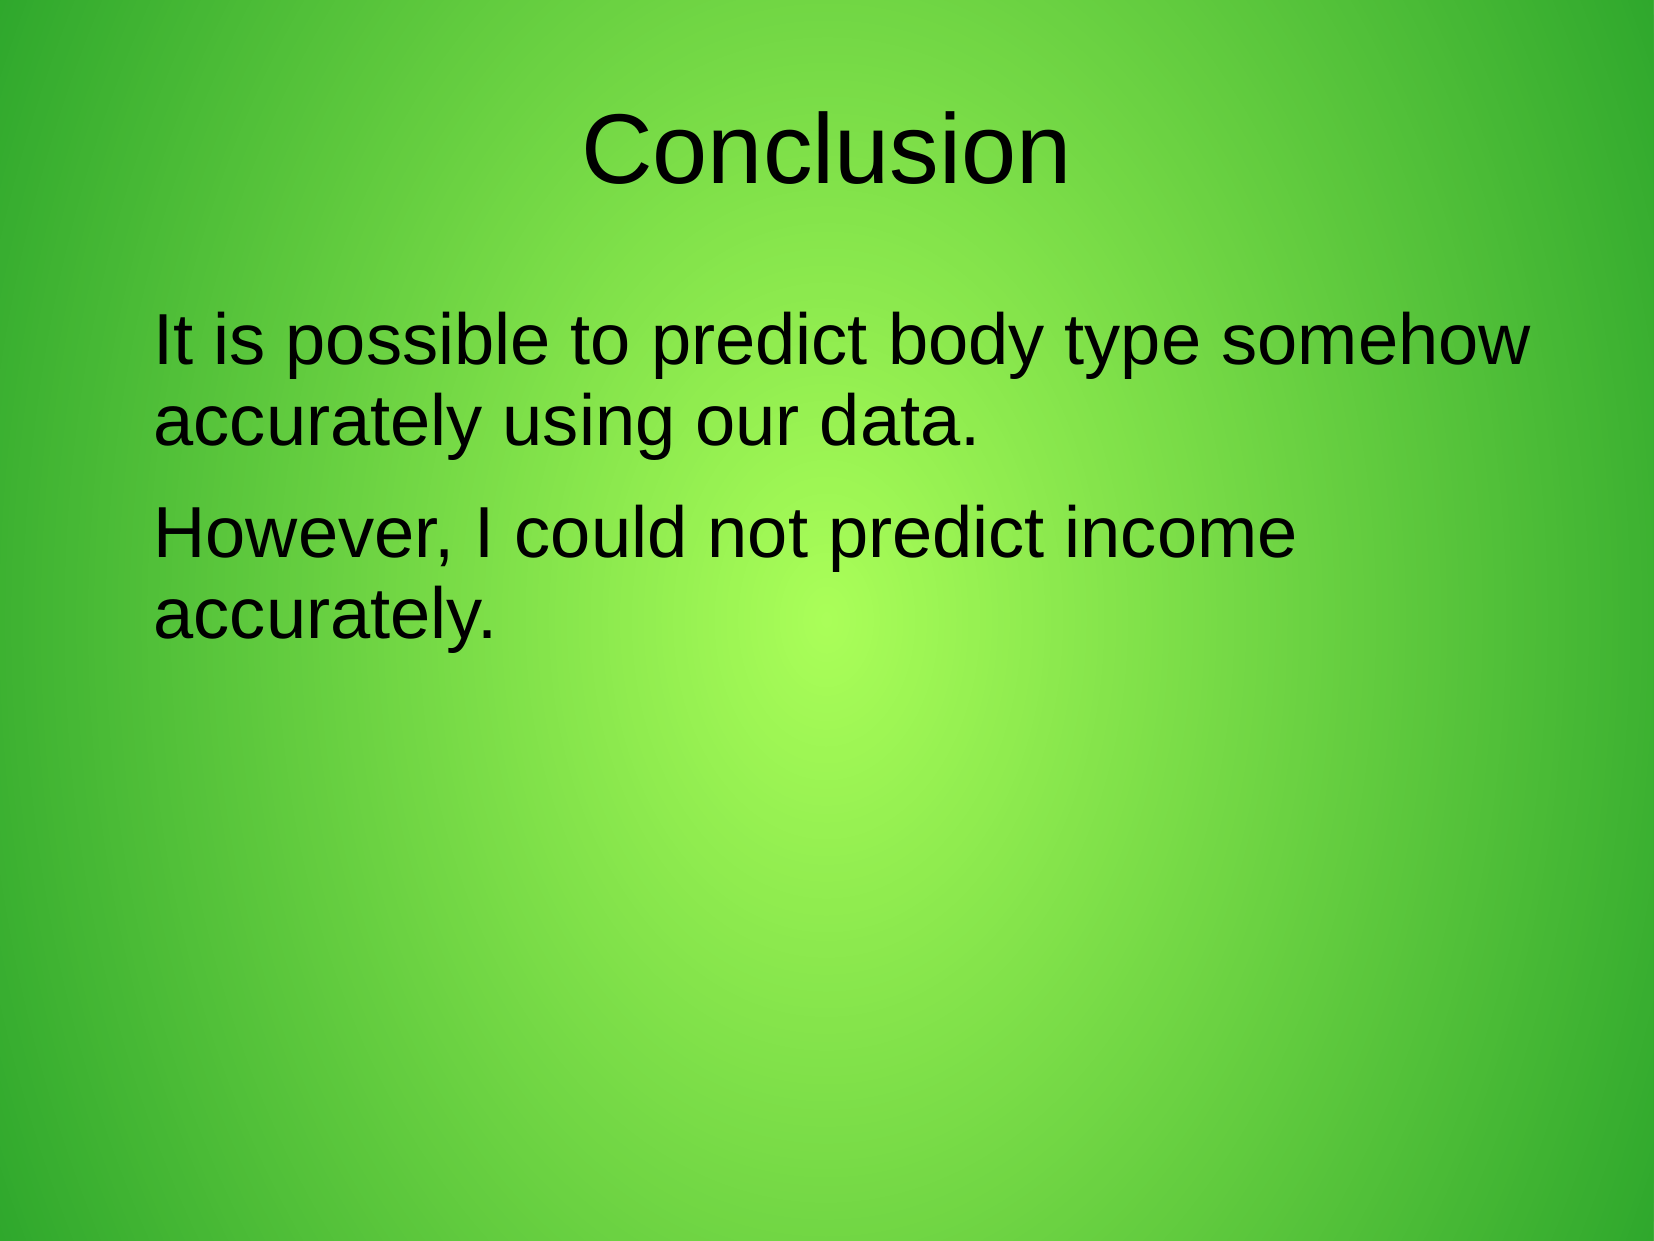

# Conclusion
It is possible to predict body type somehow accurately using our data.
However, I could not predict income accurately.